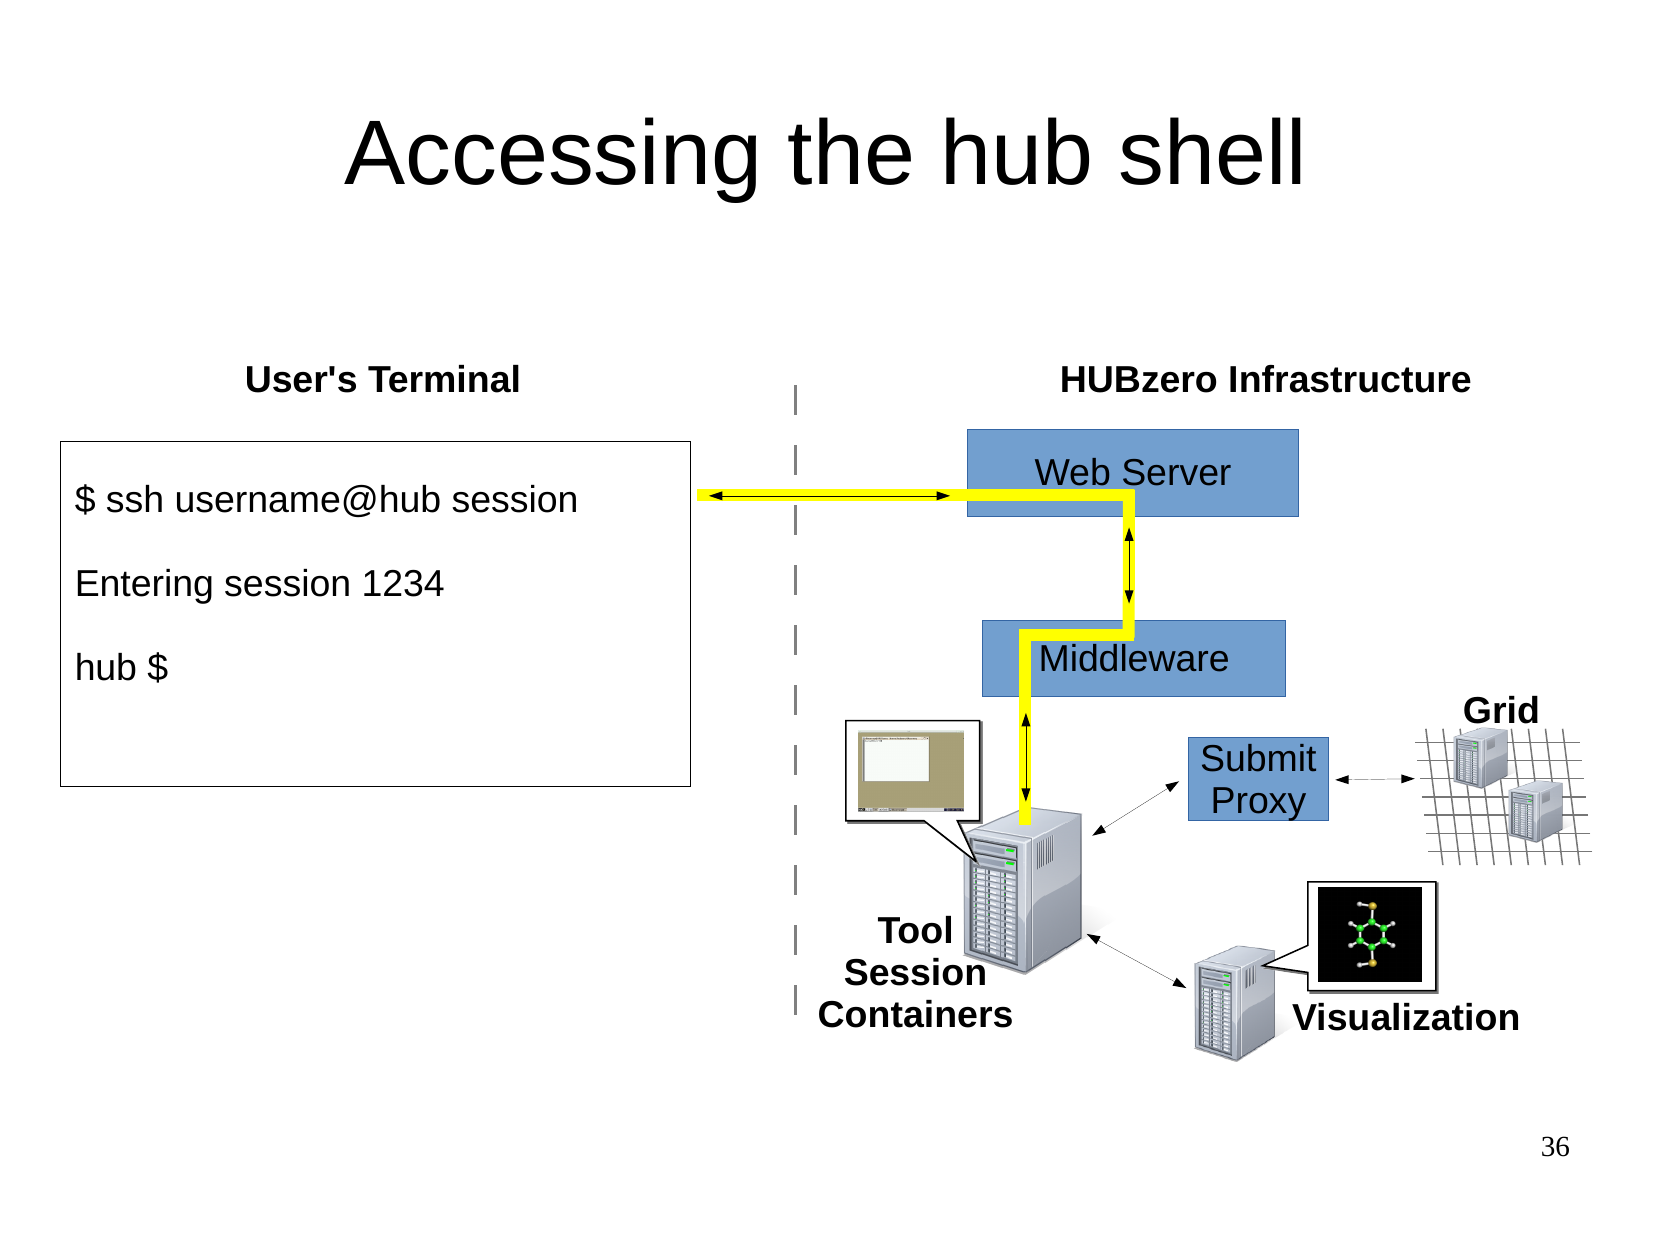

# Accessing the hub shell
User's Terminal
HUBzero Infrastructure
Web Server
$ ssh username@hub session
Entering session 1234
hub $
Middleware
Grid
Submit
Proxy
Tool Session
Containers
Visualization
36